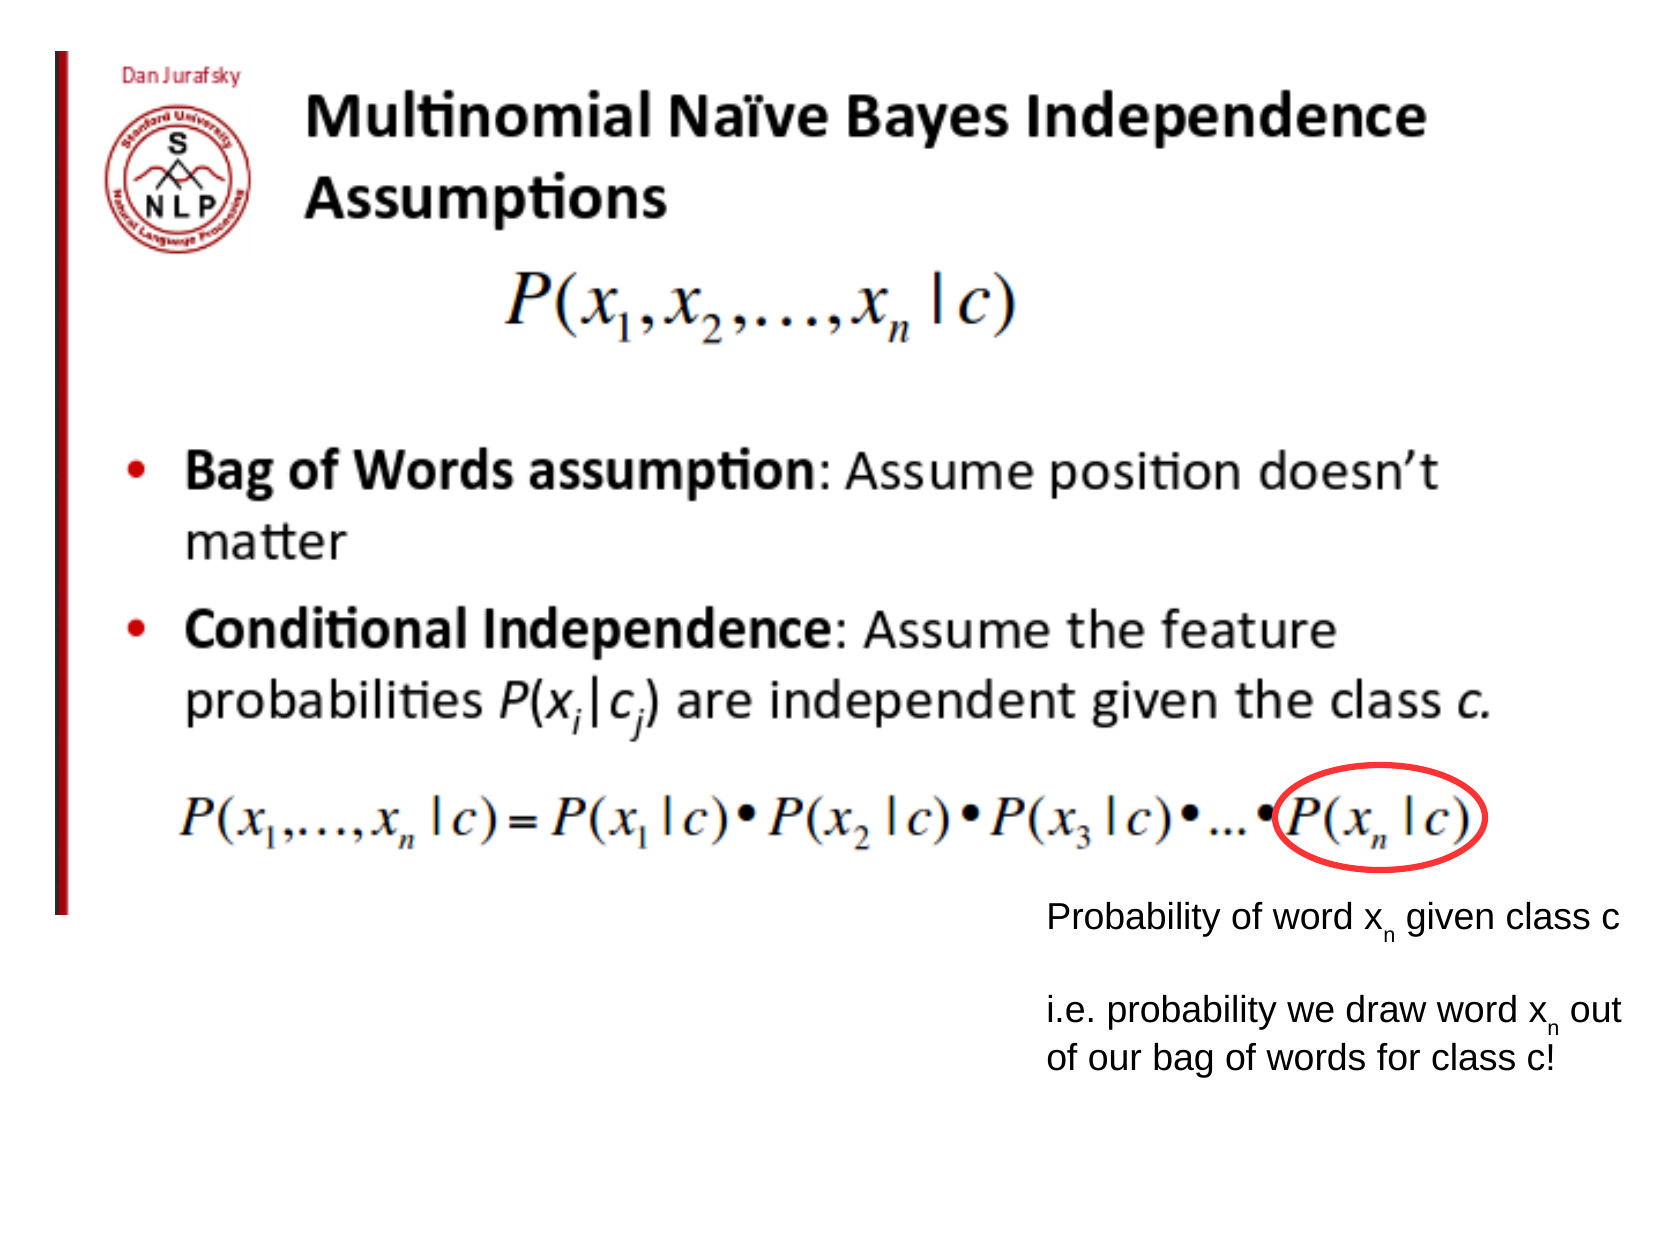

#
Probability of word xn given class c
i.e. probability we draw word xn out
of our bag of words for class c!